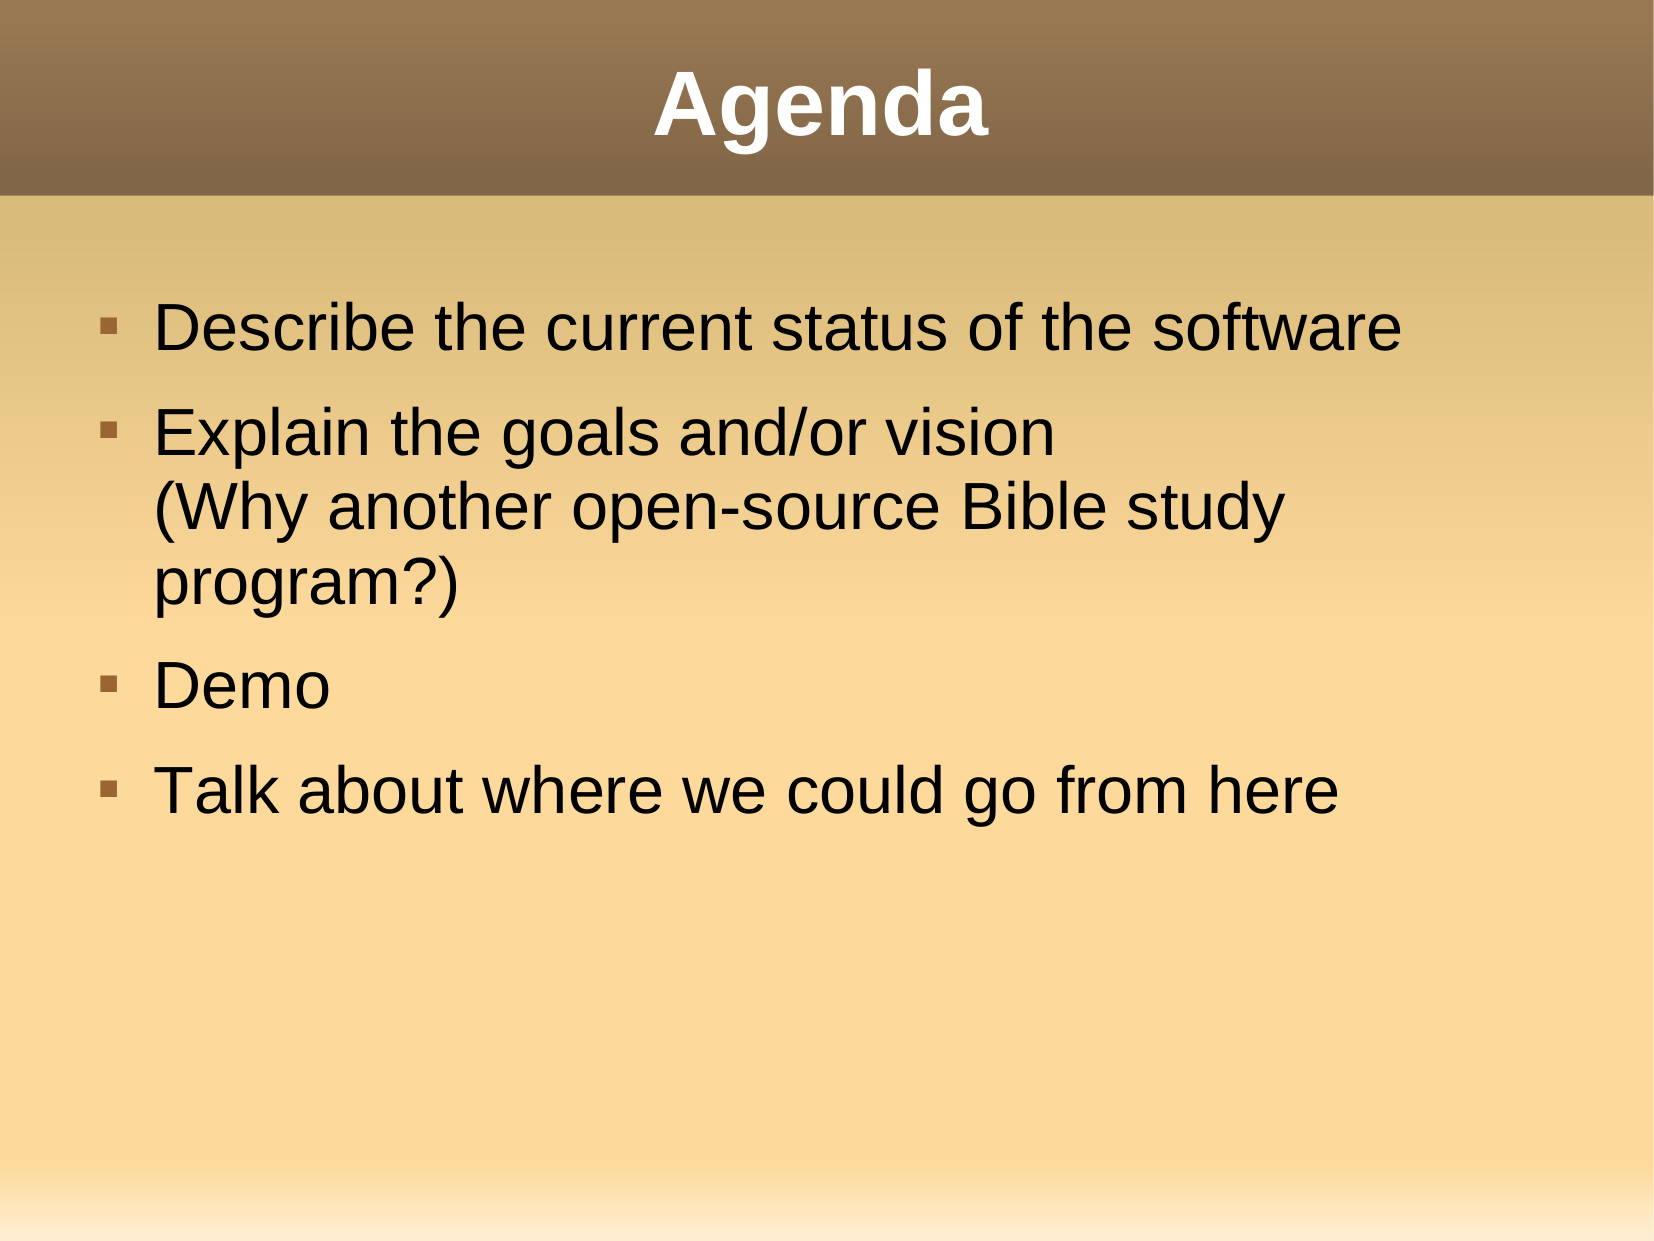

# Agenda
Describe the current status of the software
Explain the goals and/or vision
(Why another open-source Bible study program?)
Demo
Talk about where we could go from here